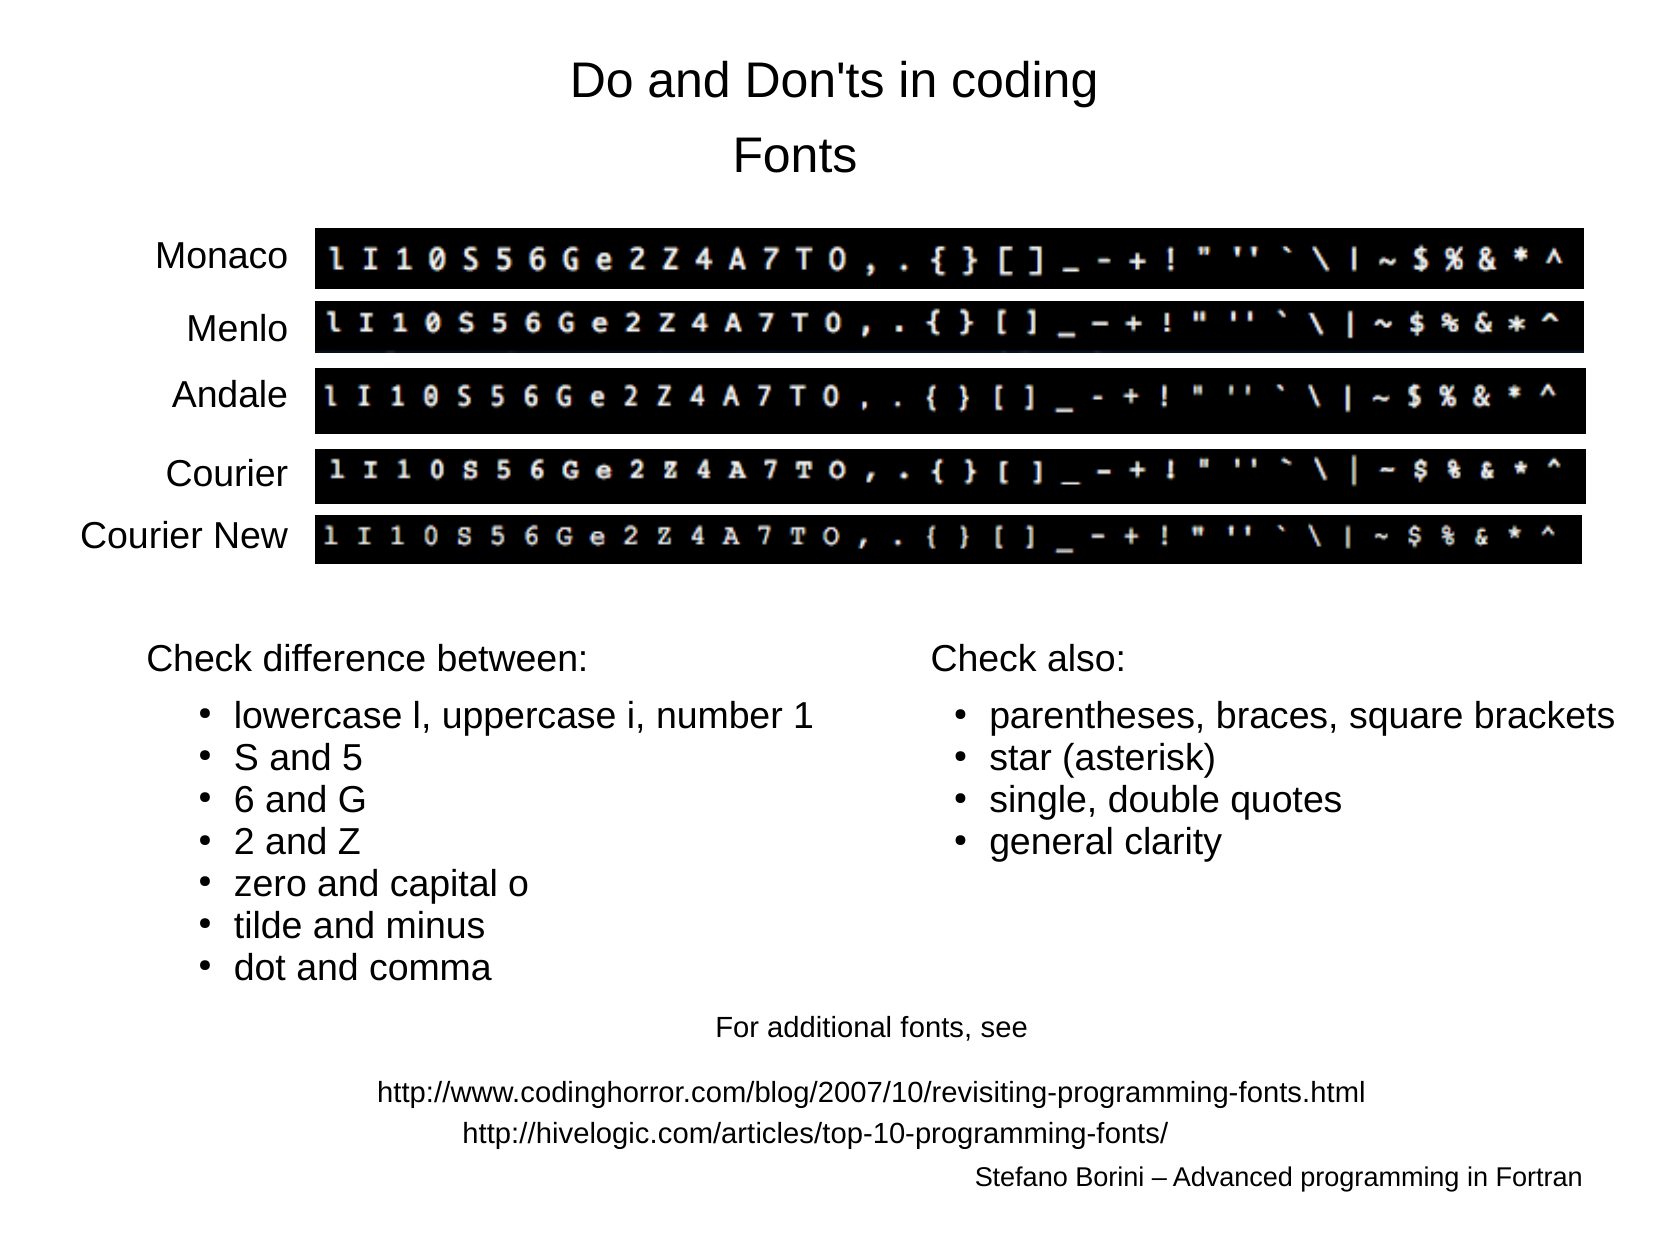

Do and Don'ts in coding
Fonts
Monaco
Menlo
Andale
Courier
Courier New
Check difference between:
Check also:
lowercase l, uppercase i, number 1
S and 5
6 and G
2 and Z
zero and capital o
tilde and minus
dot and comma
parentheses, braces, square brackets
star (asterisk)
single, double quotes
general clarity
For additional fonts, see
http://www.codinghorror.com/blog/2007/10/revisiting-programming-fonts.html
http://hivelogic.com/articles/top-10-programming-fonts/
Stefano Borini – Advanced programming in Fortran